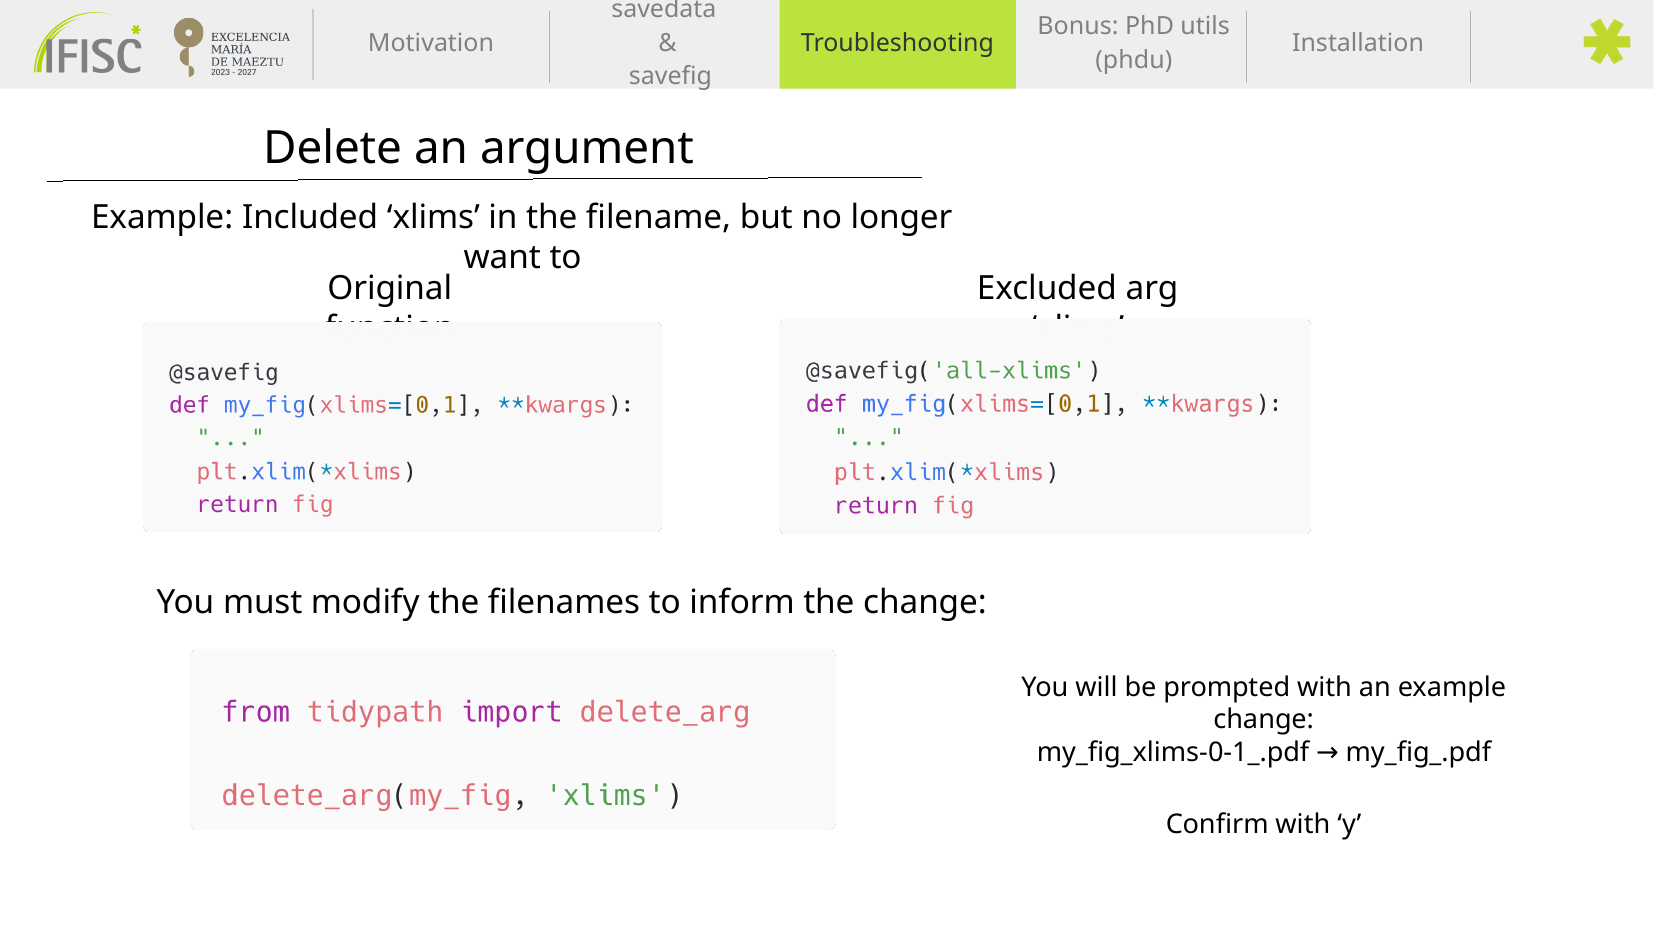

savedata
&
 savefig
Troubleshooting
Bonus: PhD utils (phdu)
Motivation
Installation
Delete an argument
Example: Included ‘xlims’ in the filename, but no longer want to
Original function
Excluded arg ‘xlims’
You must modify the filenames to inform the change:
You will be prompted with an example change:
my_fig_xlims-0-1_.pdf → my_fig_.pdf
Confirm with ‘y’